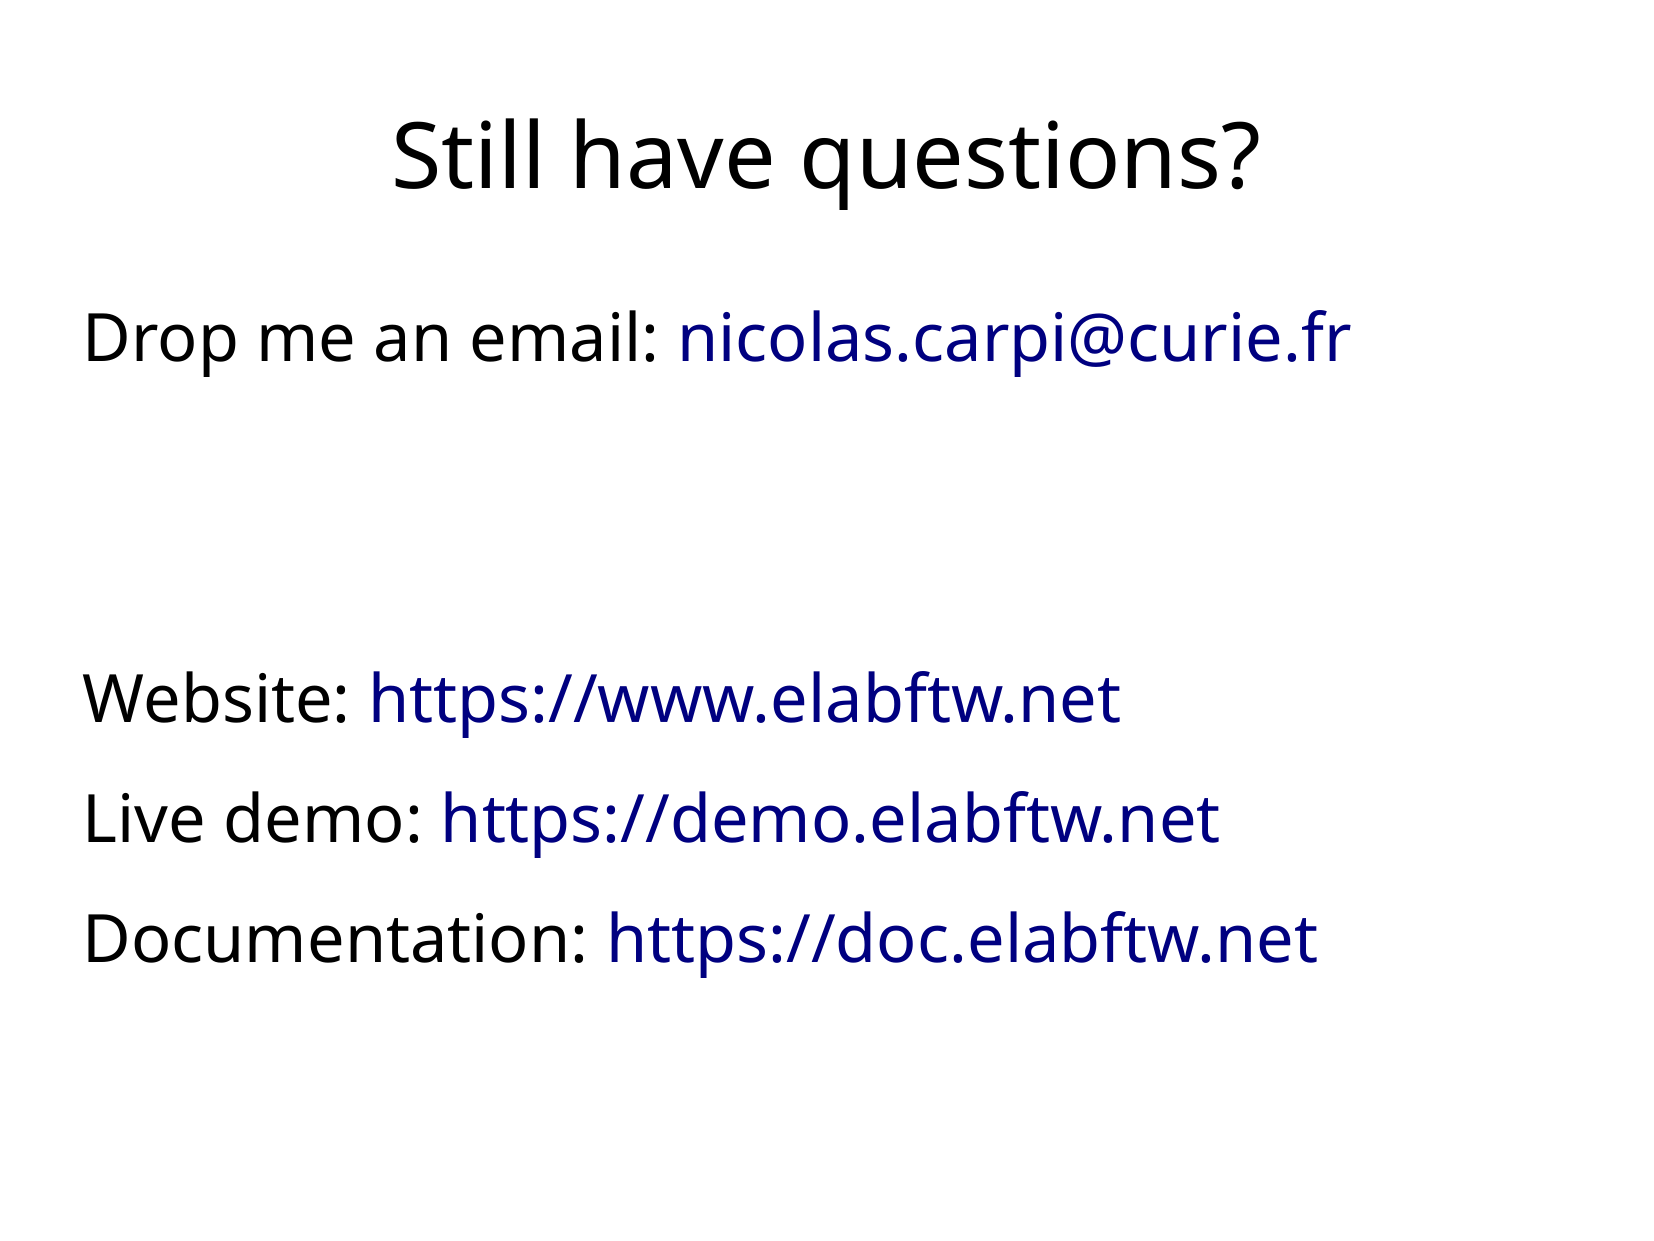

# Still have questions?
Drop me an email: nicolas.carpi@curie.fr
Website: https://www.elabftw.net
Live demo: https://demo.elabftw.net
Documentation: https://doc.elabftw.net